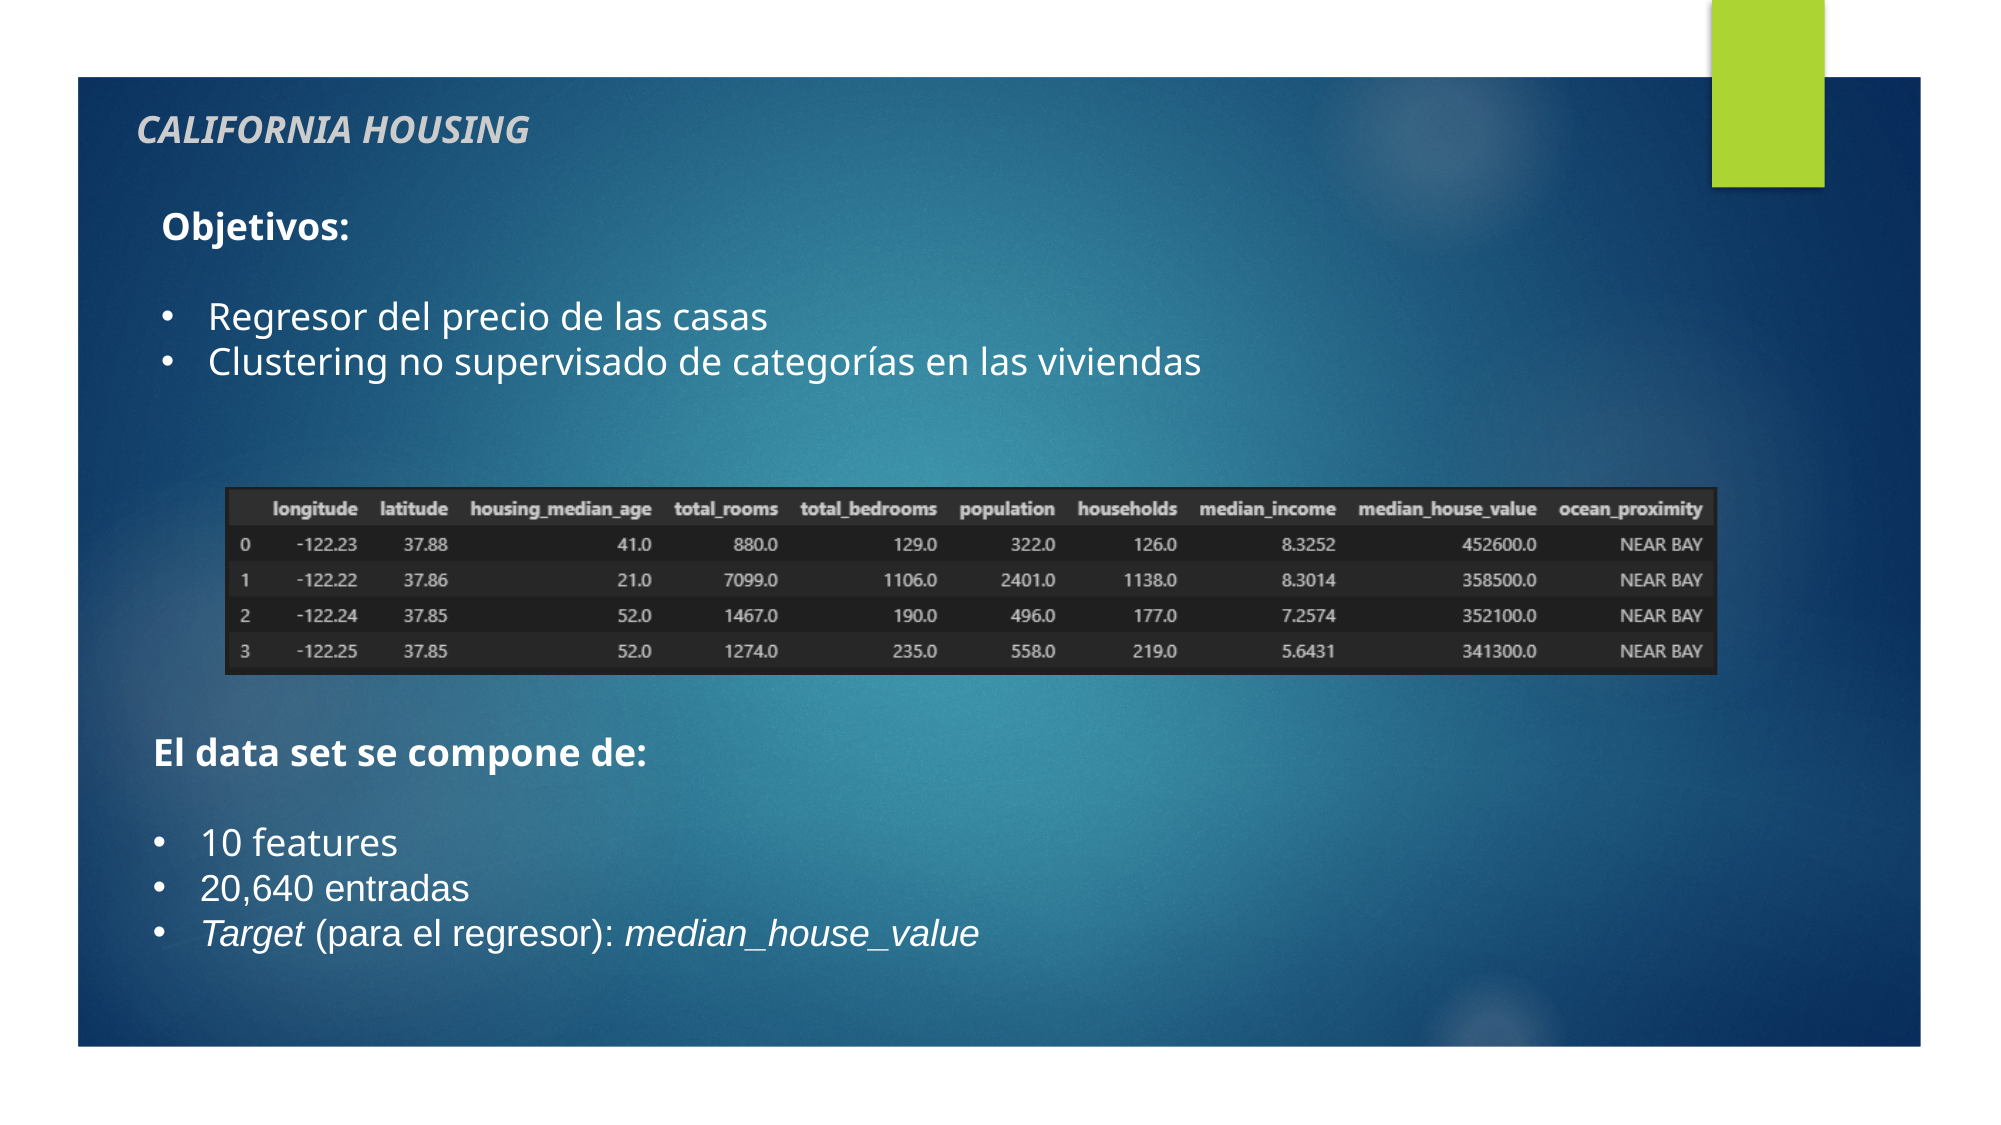

CALIFORNIA HOUSING
Objetivos:
Regresor del precio de las casas
Clustering no supervisado de categorías en las viviendas
El data set se compone de:
10 features
20,640 entradas
Target (para el regresor): median_house_value